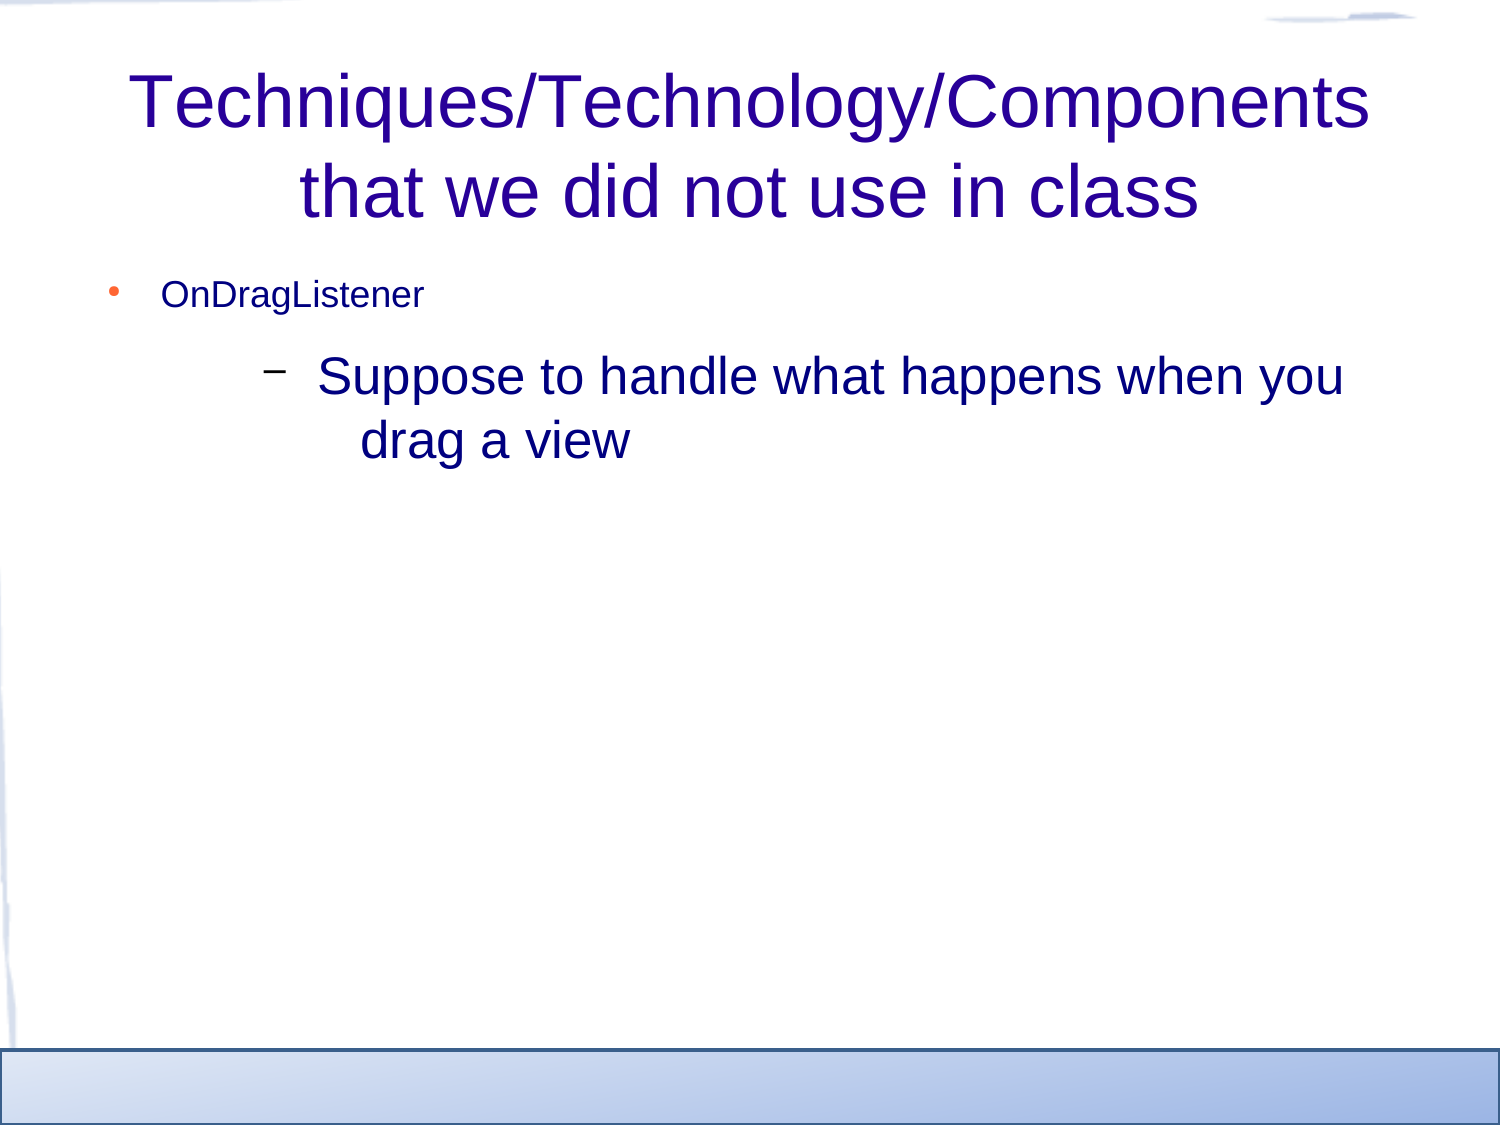

Techniques/Technology/Components that we did not use in class
# OnDragListener
Suppose to handle what happens when you drag a view